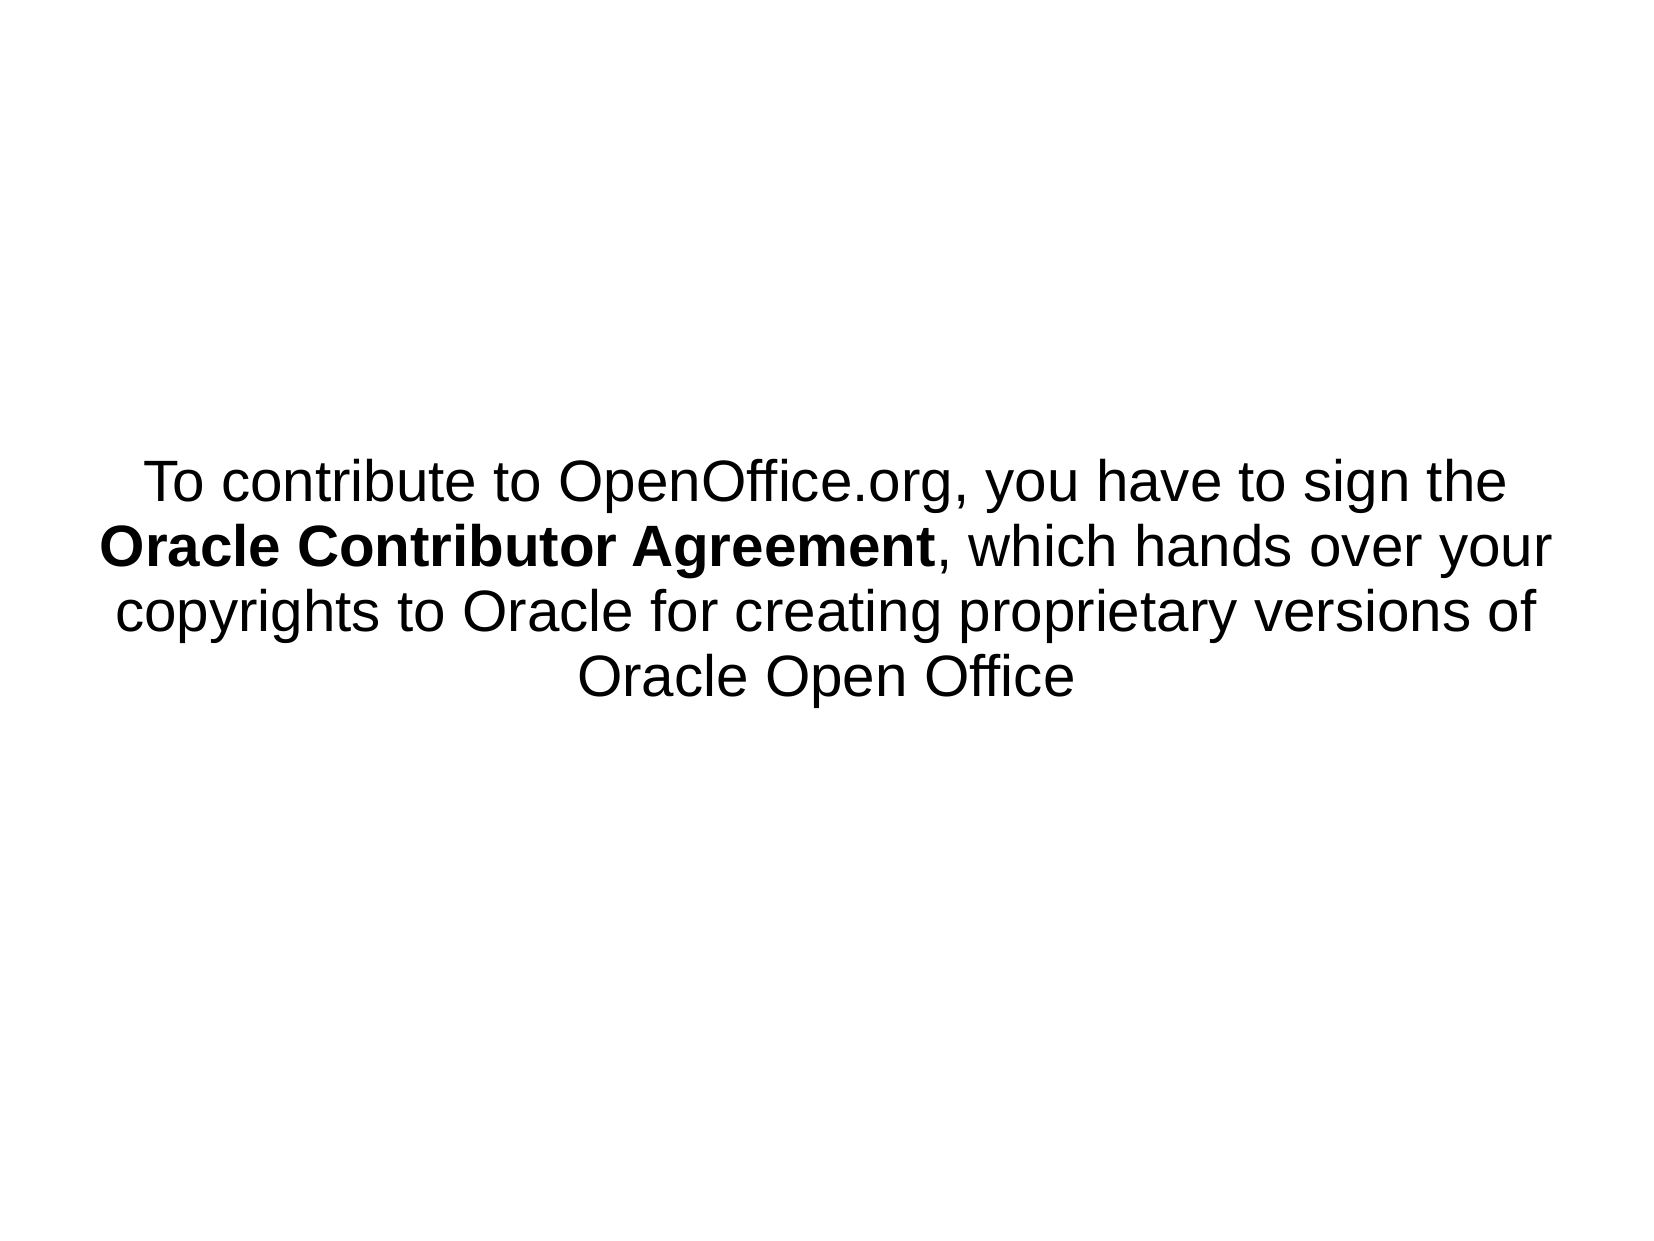

# To contribute to OpenOffice.org, you have to sign the Oracle Contributor Agreement, which hands over your copyrights to Oracle for creating proprietary versions of Oracle Open Office